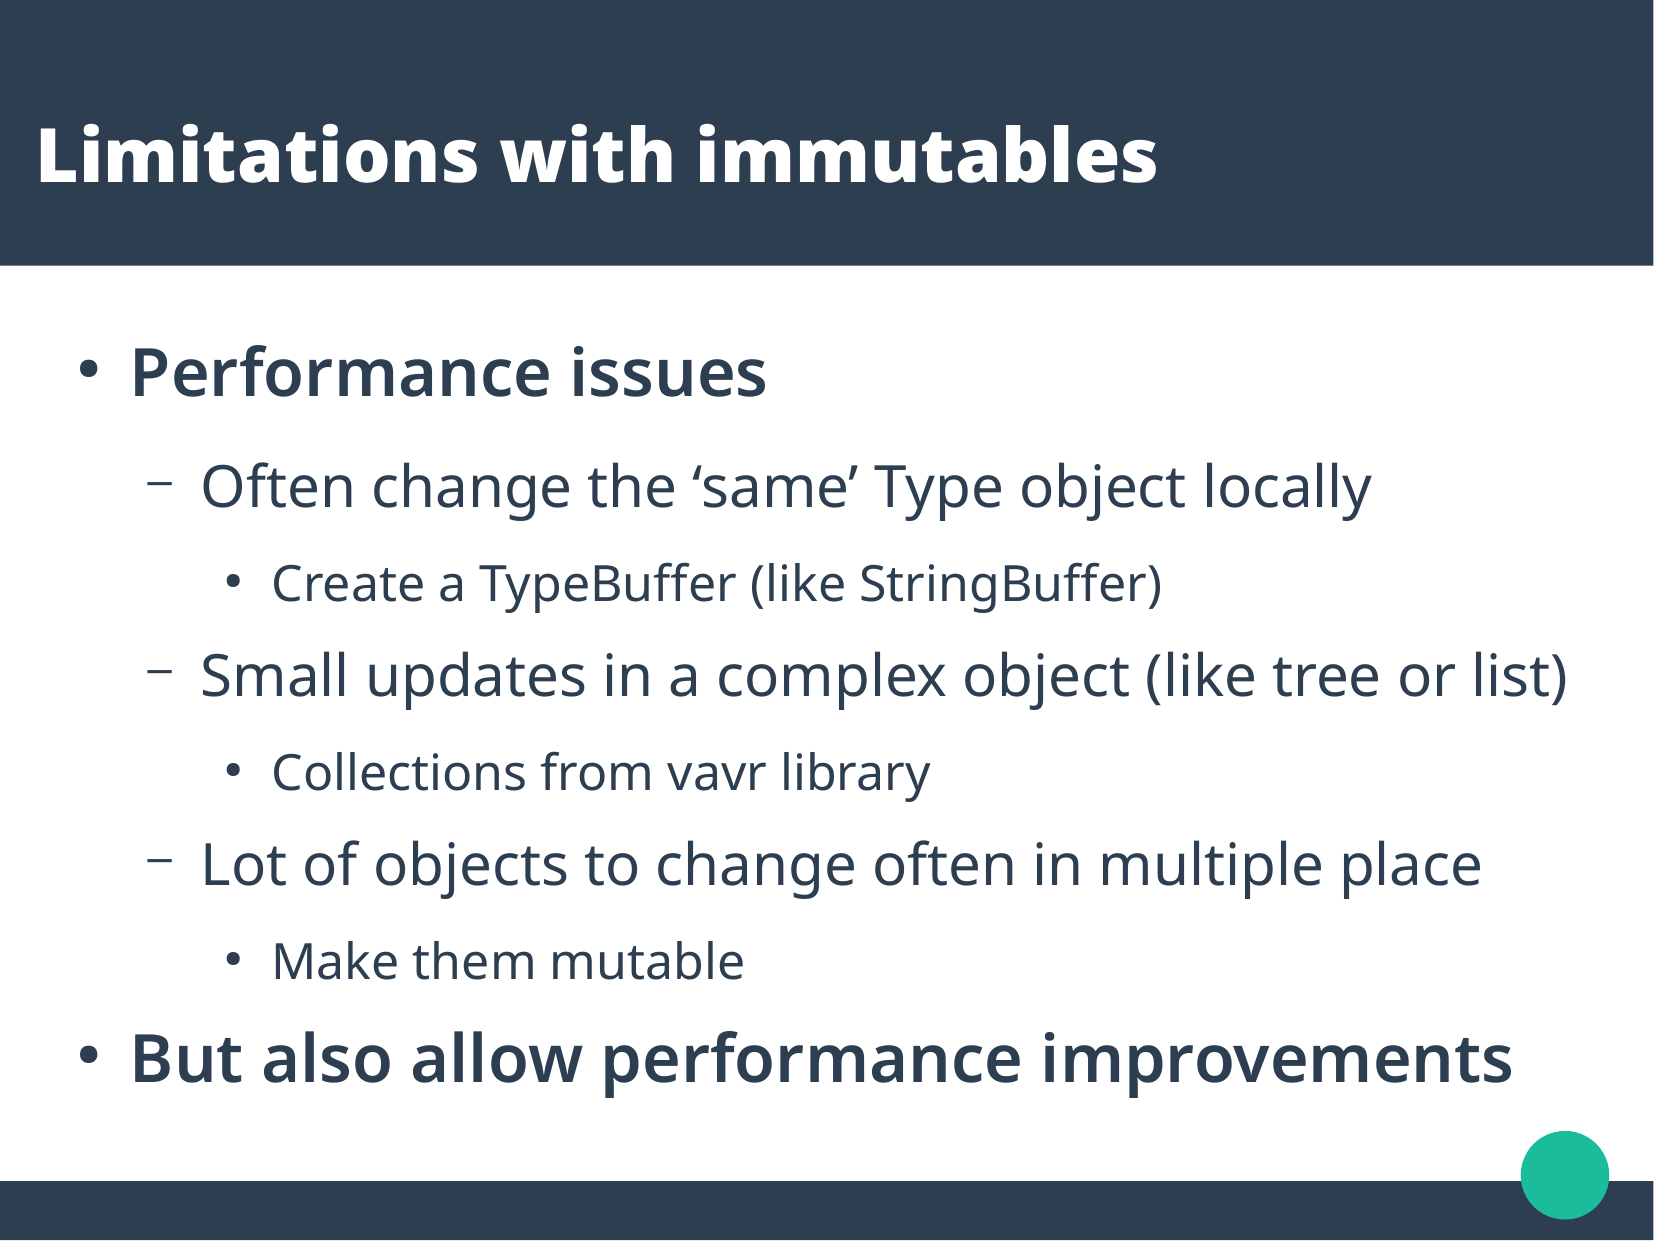

# Limitations with immutables
Performance issues
Often change the ‘same’ Type object locally
Create a TypeBuffer (like StringBuffer)
Small updates in a complex object (like tree or list)
Collections from vavr library
Lot of objects to change often in multiple place
Make them mutable
But also allow performance improvements